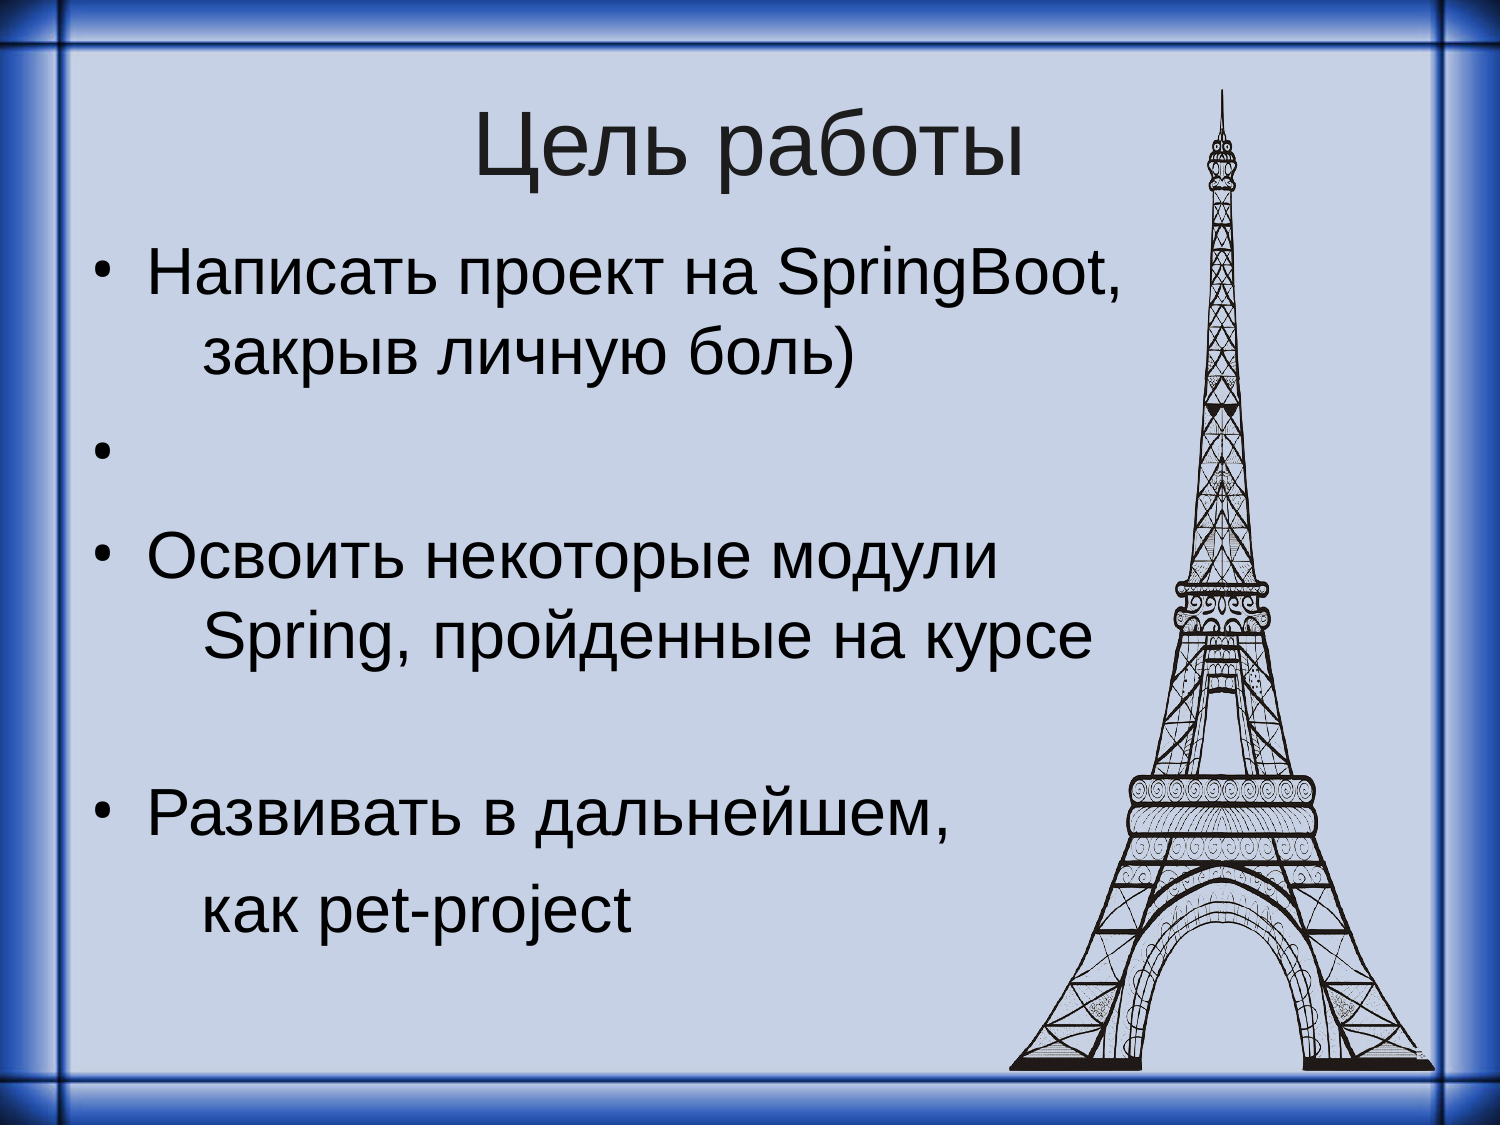

# Цель работы
Написать проект на SpringBoot,
закрыв личную боль)
Освоить некоторые модули
Spring, пройденные на курсе
Развивать в дальнейшем,
 как pet-project